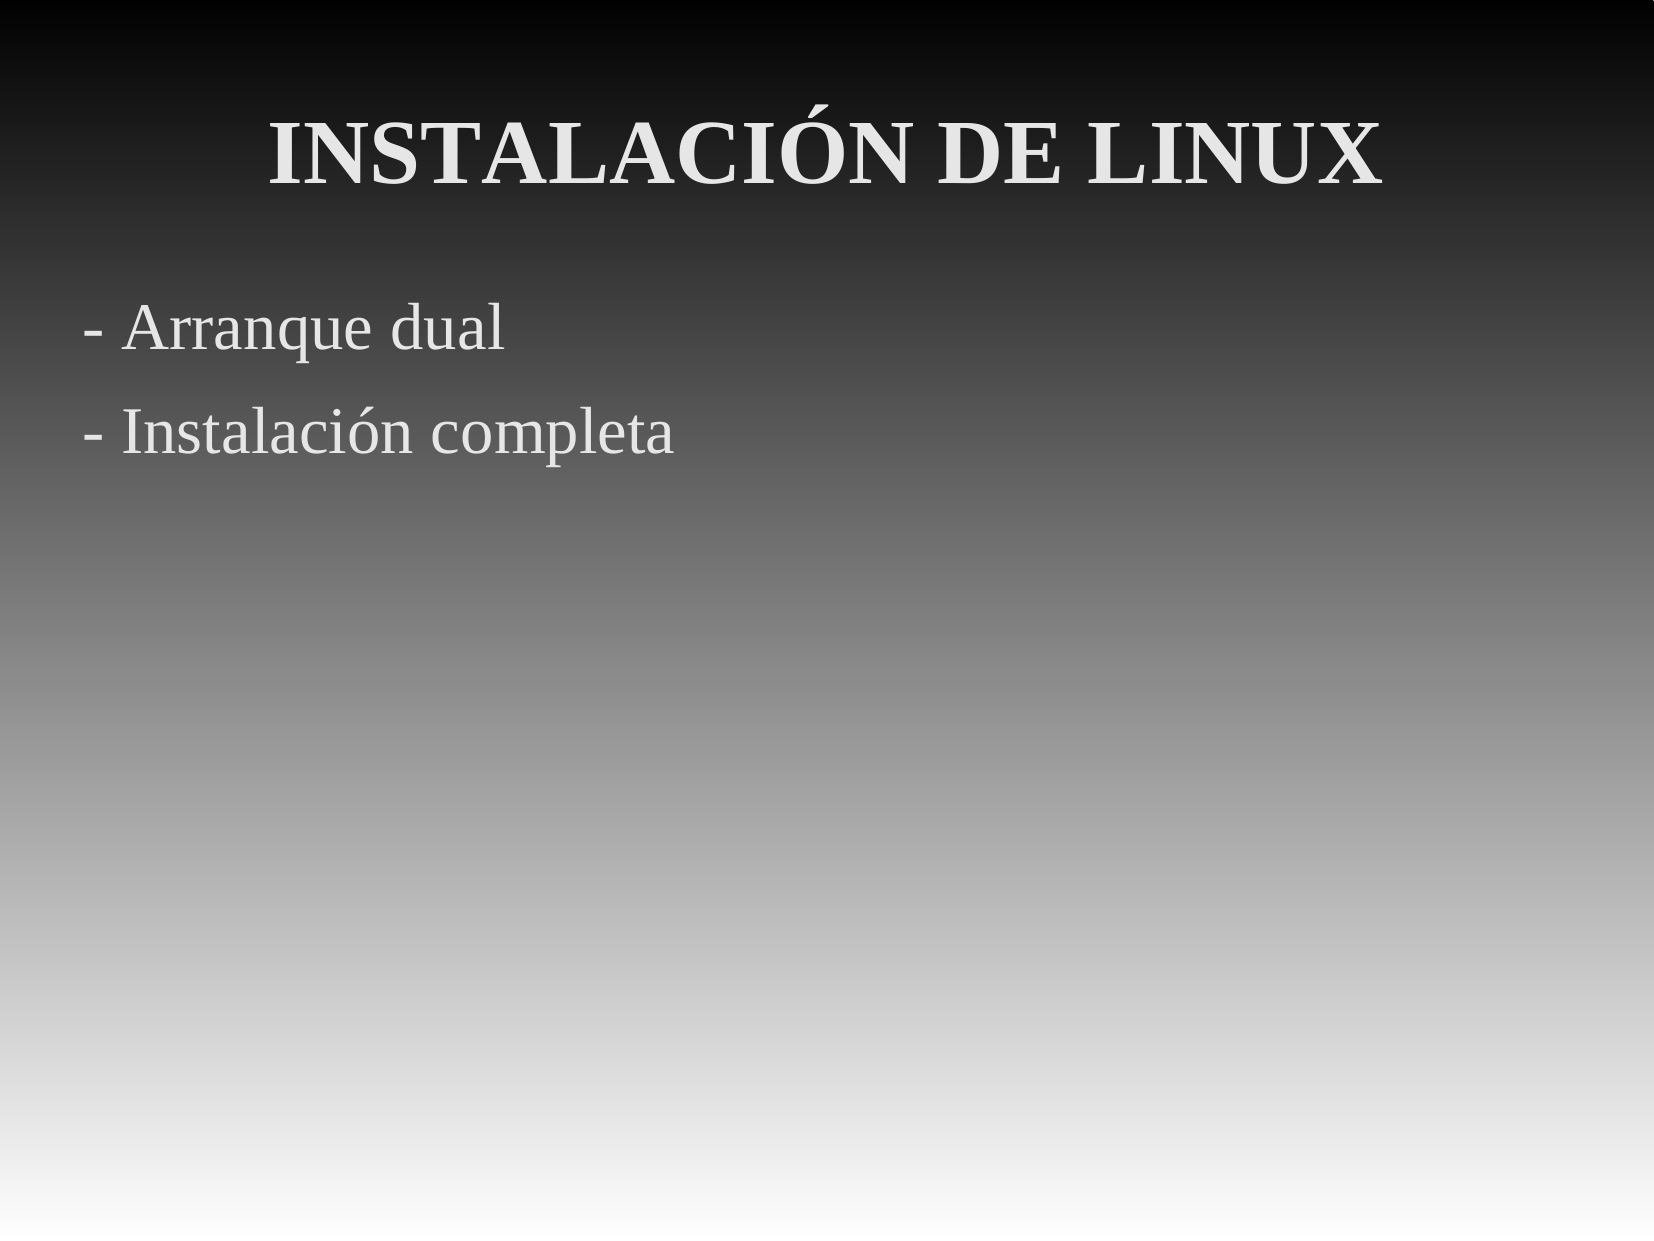

# INSTALACIÓN DE LINUX
- Arranque dual
- Instalación completa